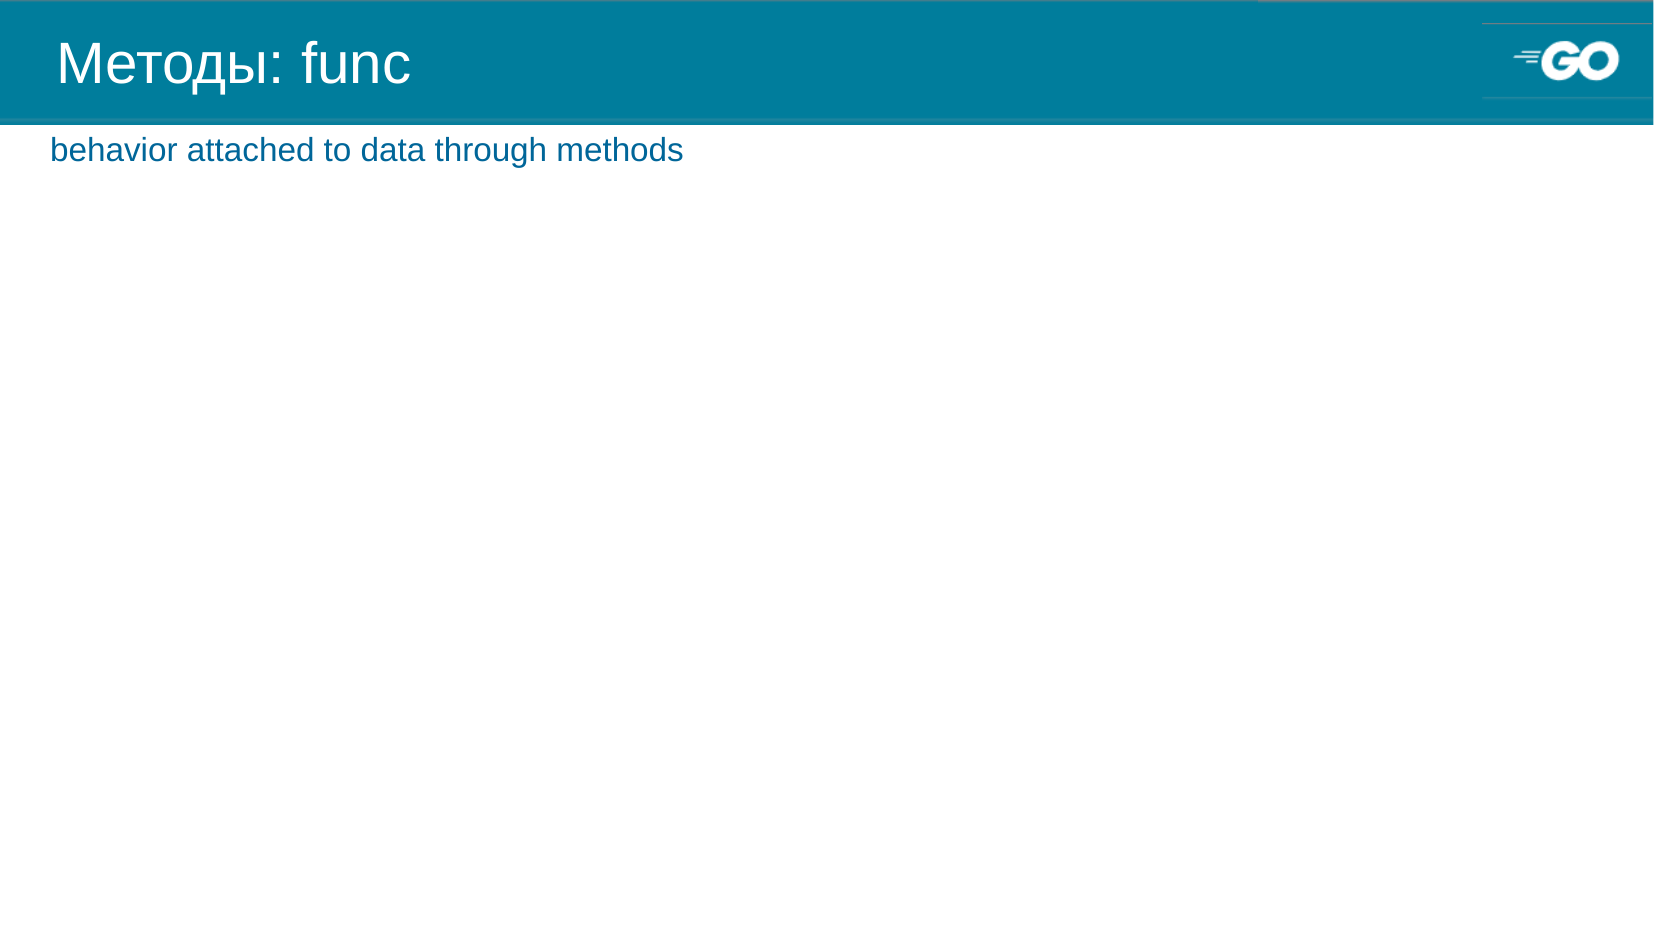

Методы: func
behavior attached to data through methods